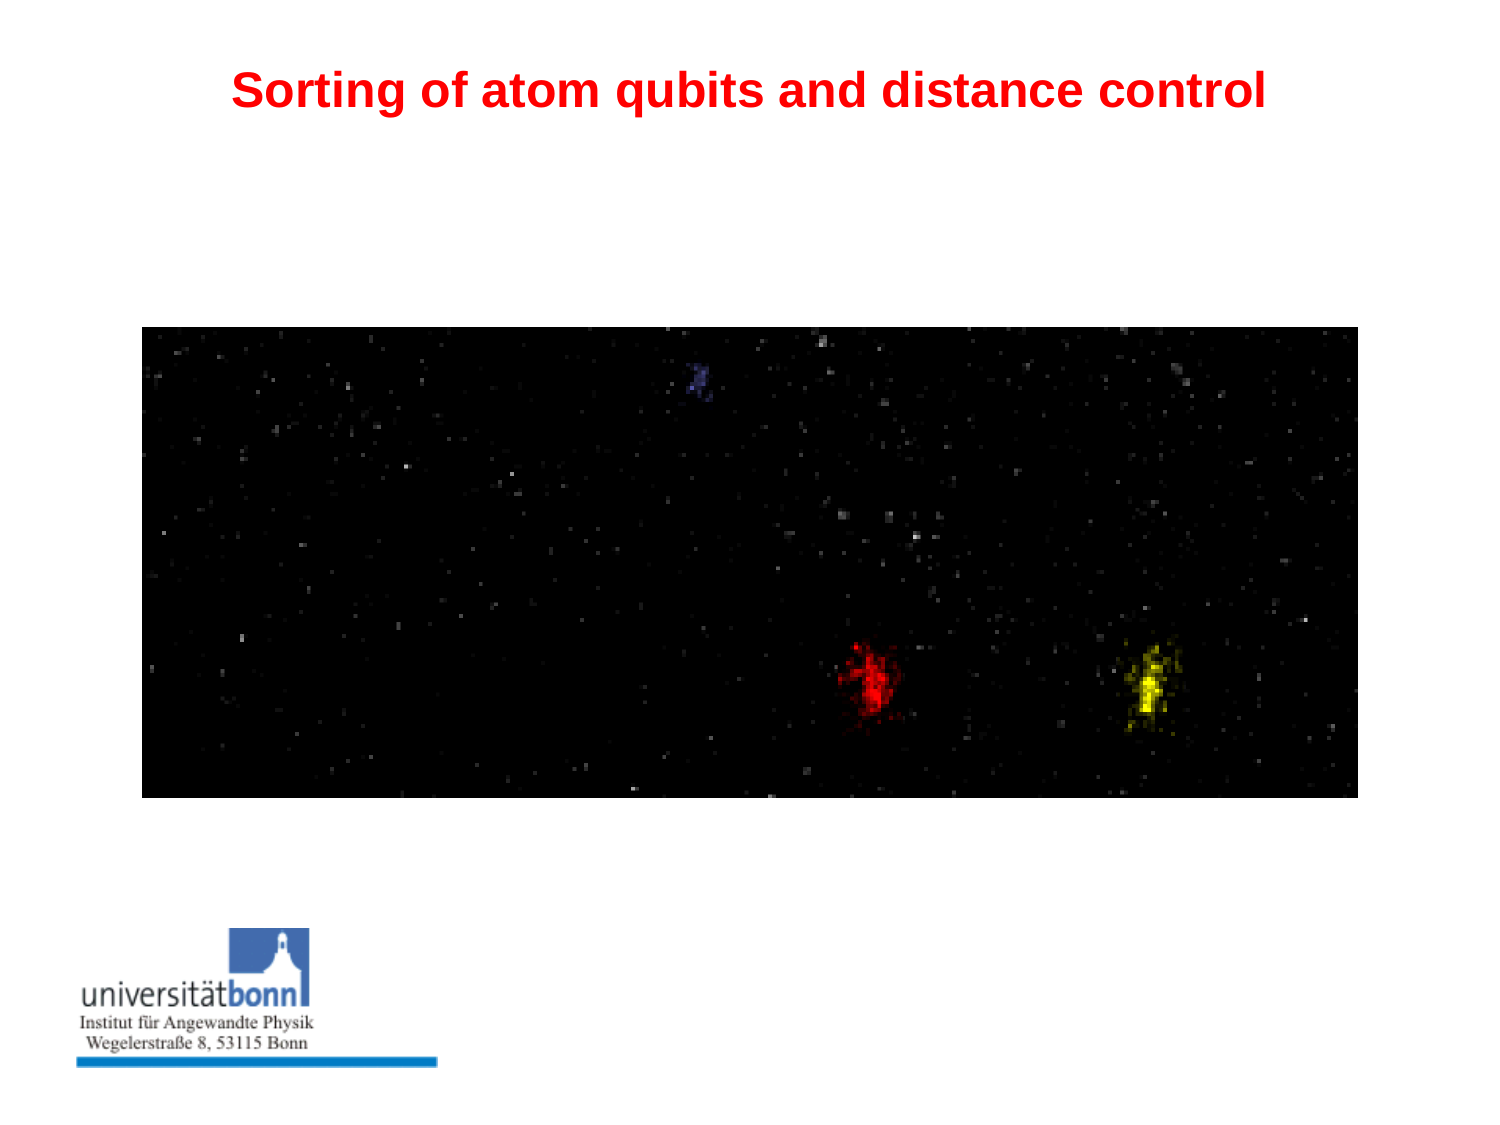

Sorting of atom qubits and distance control